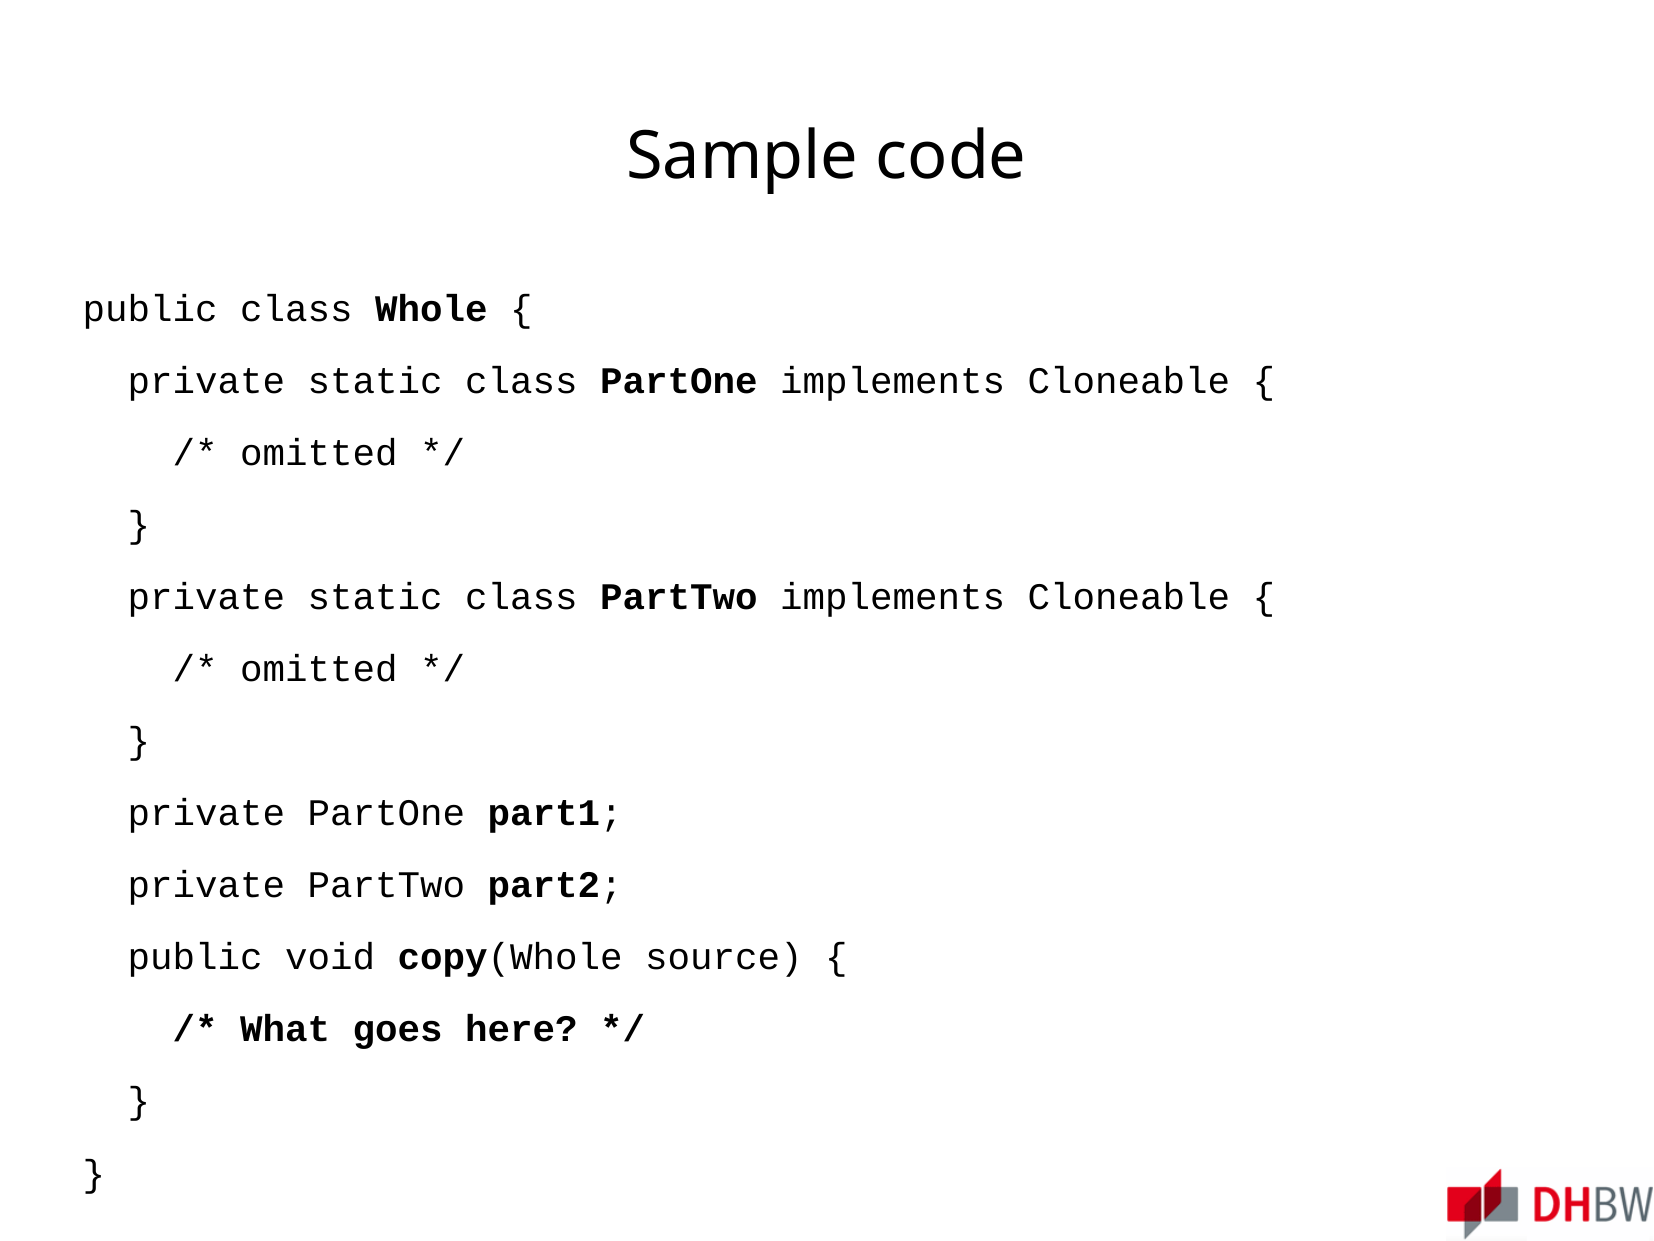

# Sample code
public class Whole {
 private static class PartOne implements Cloneable {
 /* omitted */
 }
 private static class PartTwo implements Cloneable {
 /* omitted */
 }
 private PartOne part1;
 private PartTwo part2;
 public void copy(Whole source) {
 /* What goes here? */
 }
}